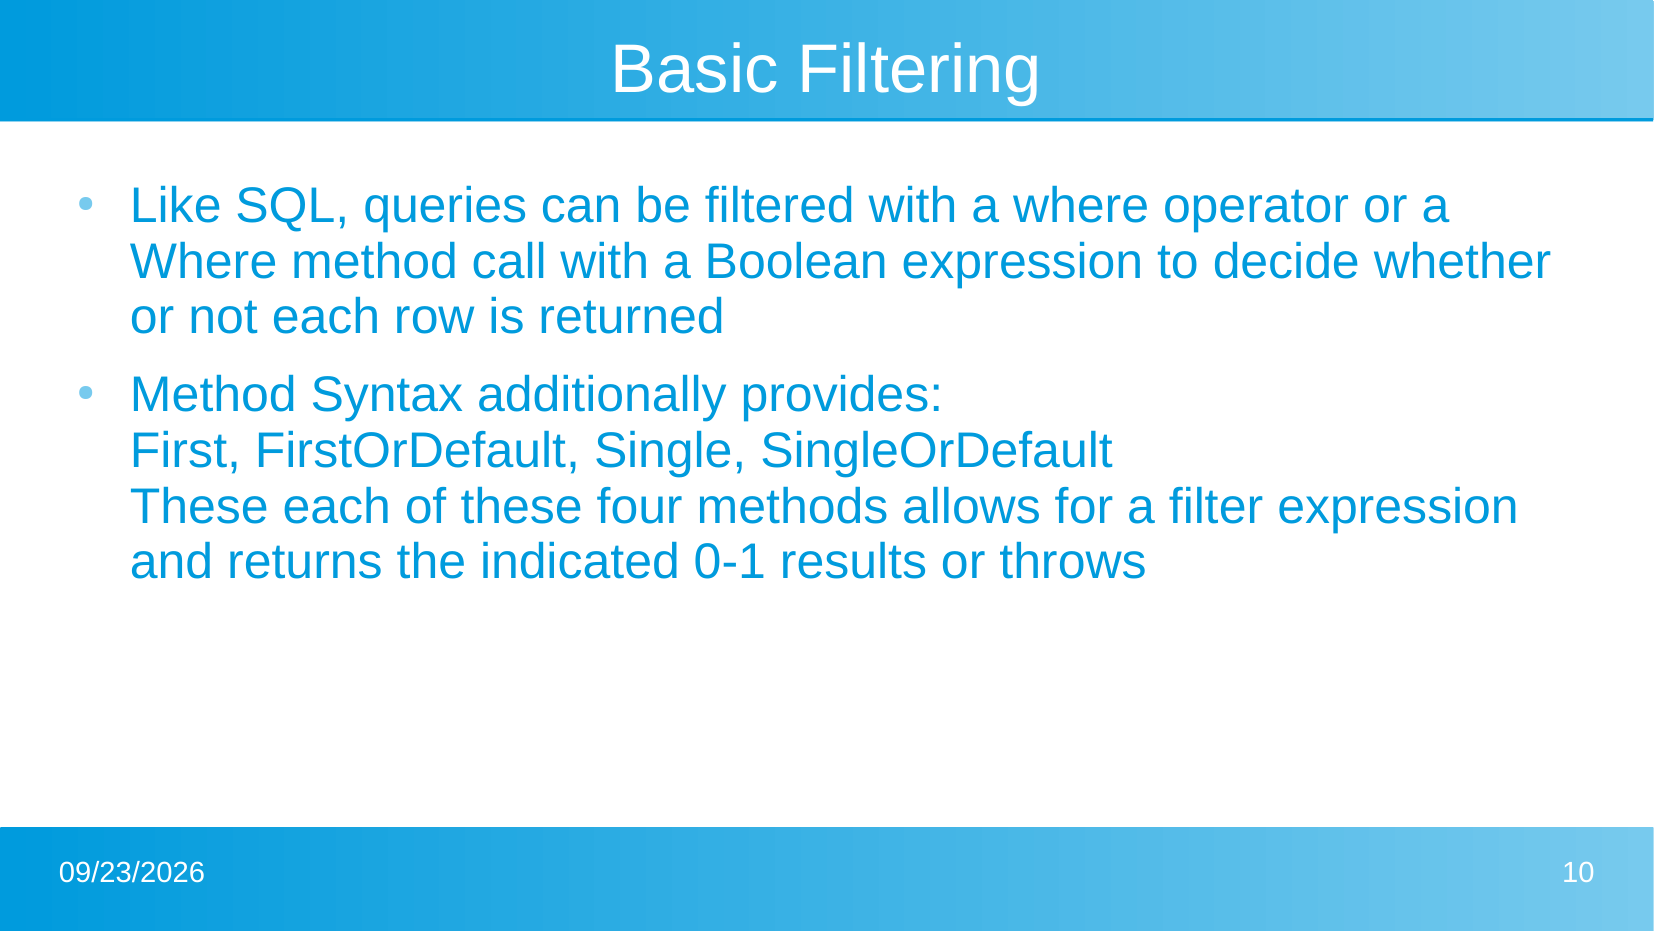

# Basic Filtering
Like SQL, queries can be filtered with a where operator or a Where method call with a Boolean expression to decide whether or not each row is returned
Method Syntax additionally provides:
First, FirstOrDefault, Single, SingleOrDefault
These each of these four methods allows for a filter expression and returns the indicated 0-1 results or throws
10